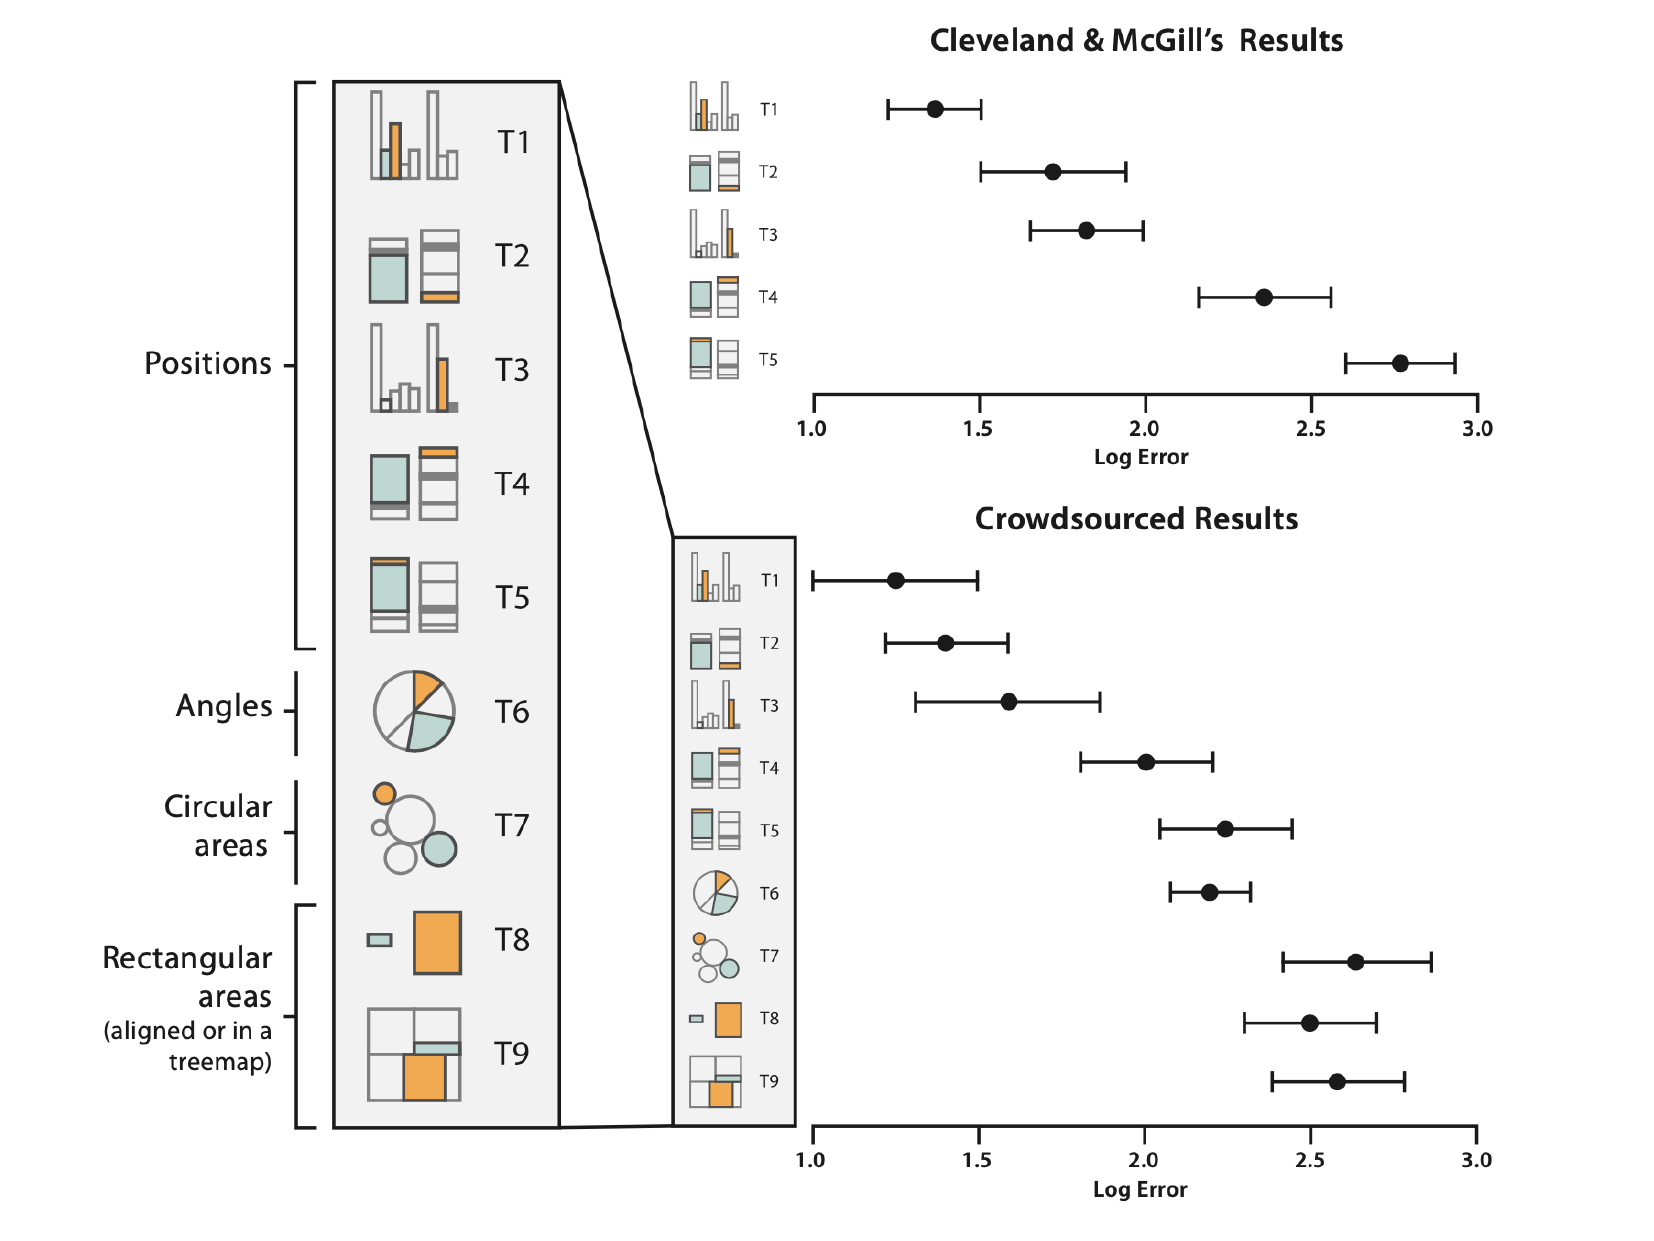

# Encoding
Munzner, Visualization Analysis and Design, 2014, redrawn Heer and Bostock